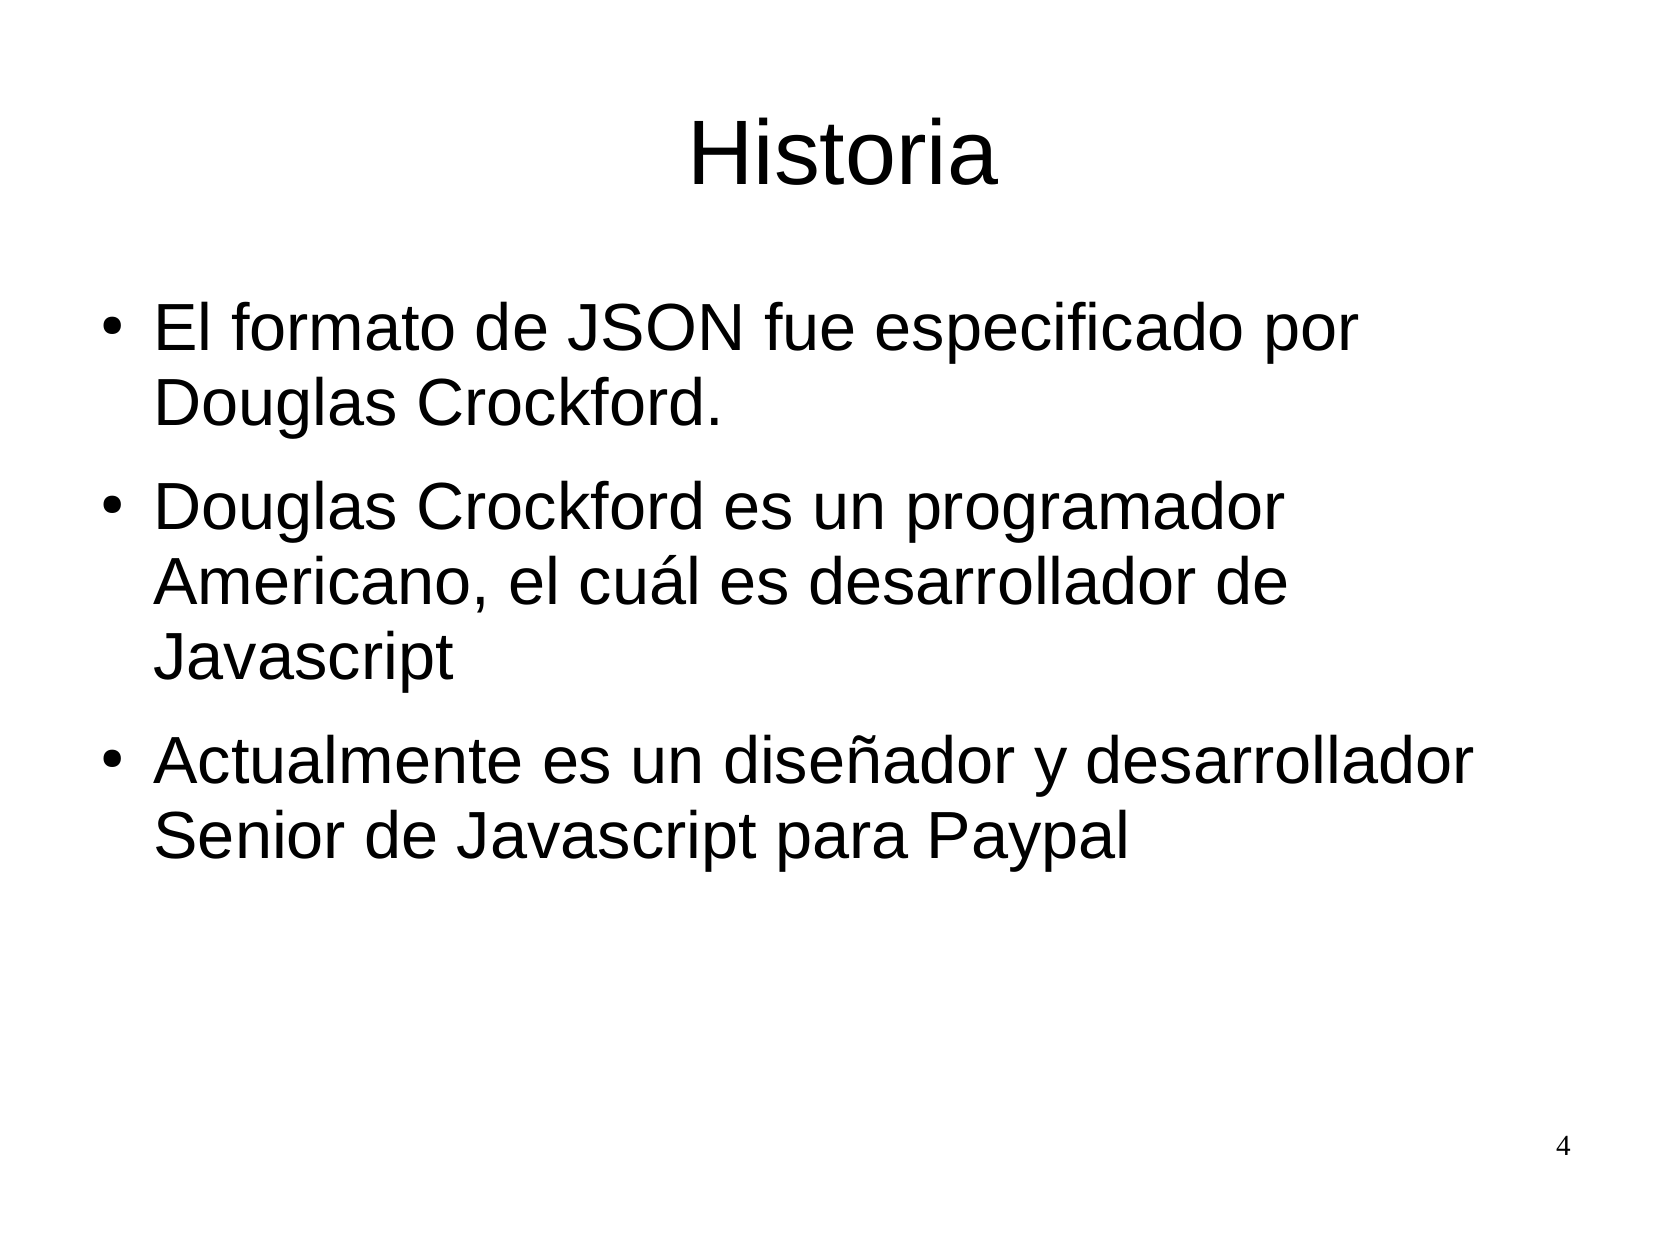

# Historia
El formato de JSON fue especificado por Douglas Crockford.
Douglas Crockford es un programador Americano, el cuál es desarrollador de Javascript
Actualmente es un diseñador y desarrollador Senior de Javascript para Paypal
4